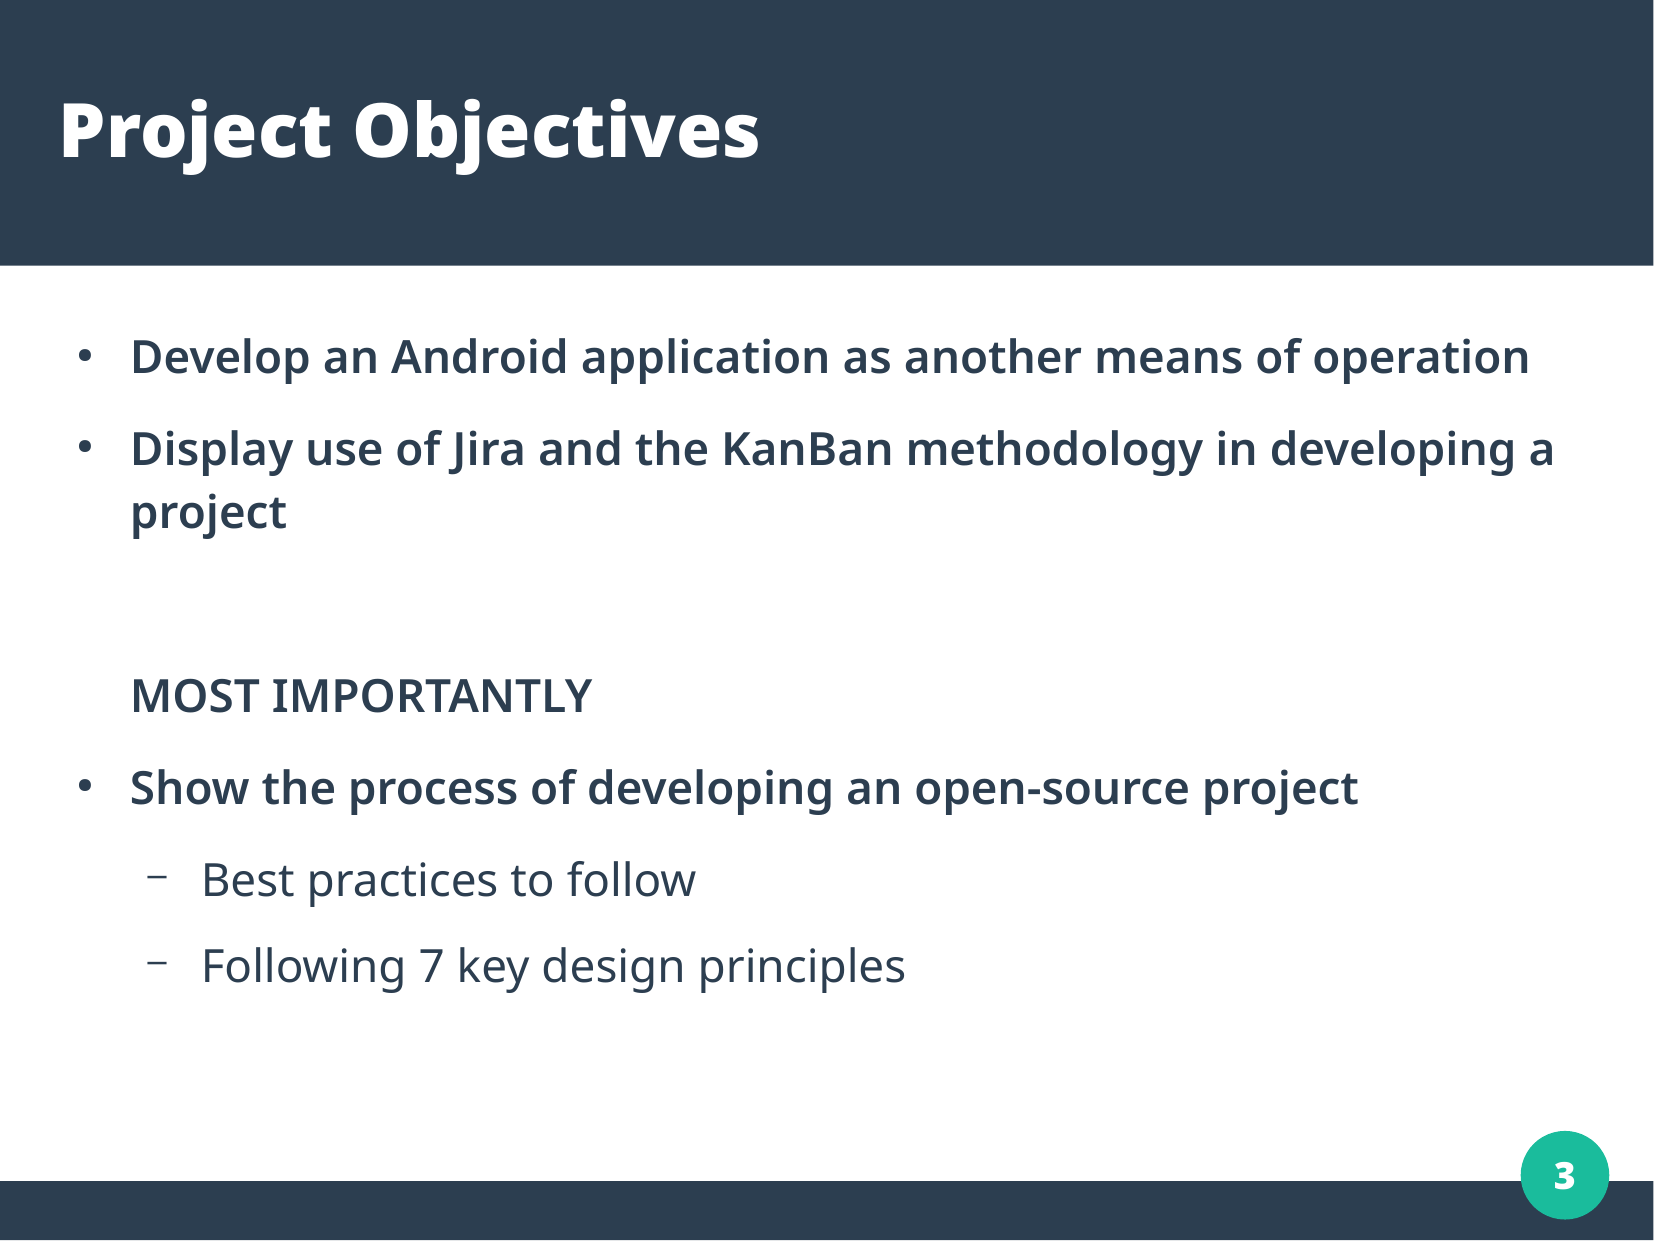

# Project Objectives
Develop an Android application as another means of operation
Display use of Jira and the KanBan methodology in developing a project
MOST IMPORTANTLY
Show the process of developing an open-source project
Best practices to follow
Following 7 key design principles
3